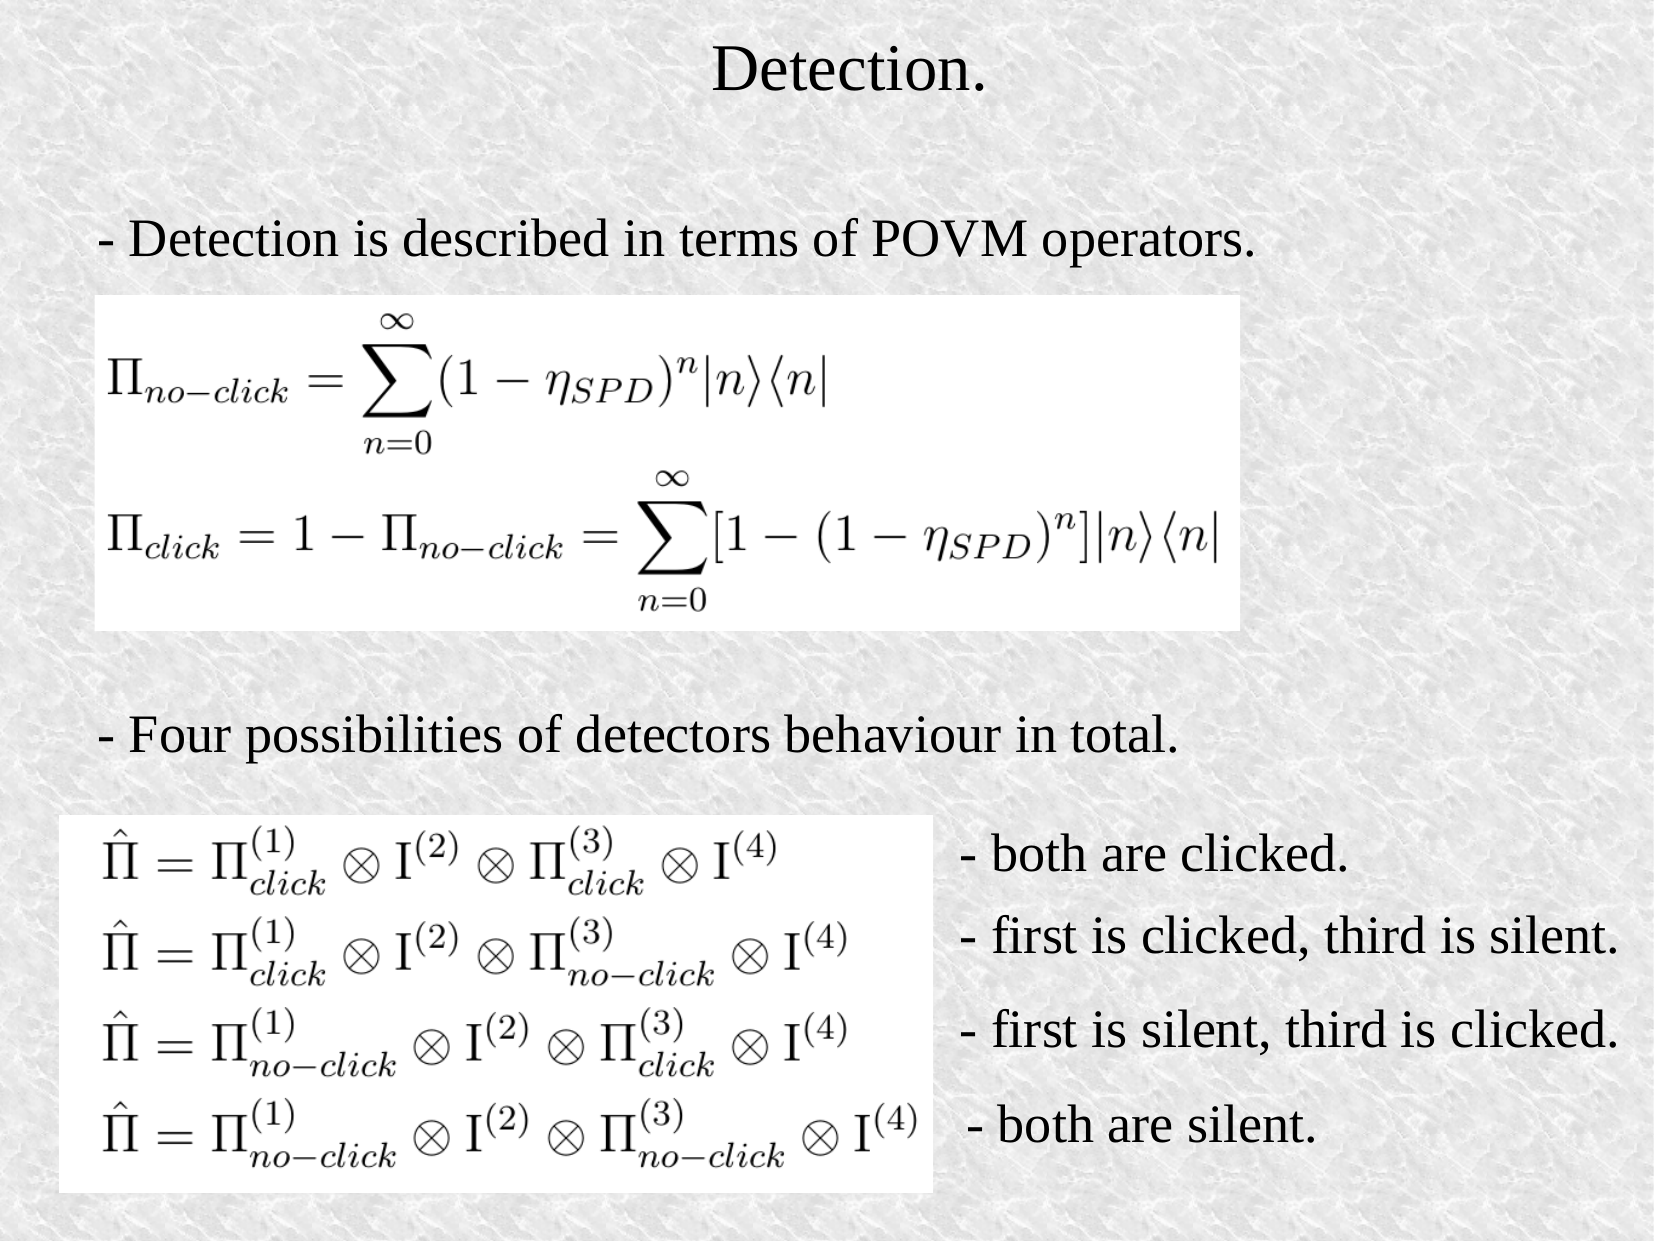

Detection.
- Detection is described in terms of POVM operators.
- Four possibilities of detectors behaviour in total.
- both are clicked.
- first is clicked, third is silent.
- first is silent, third is clicked.
- both are silent.